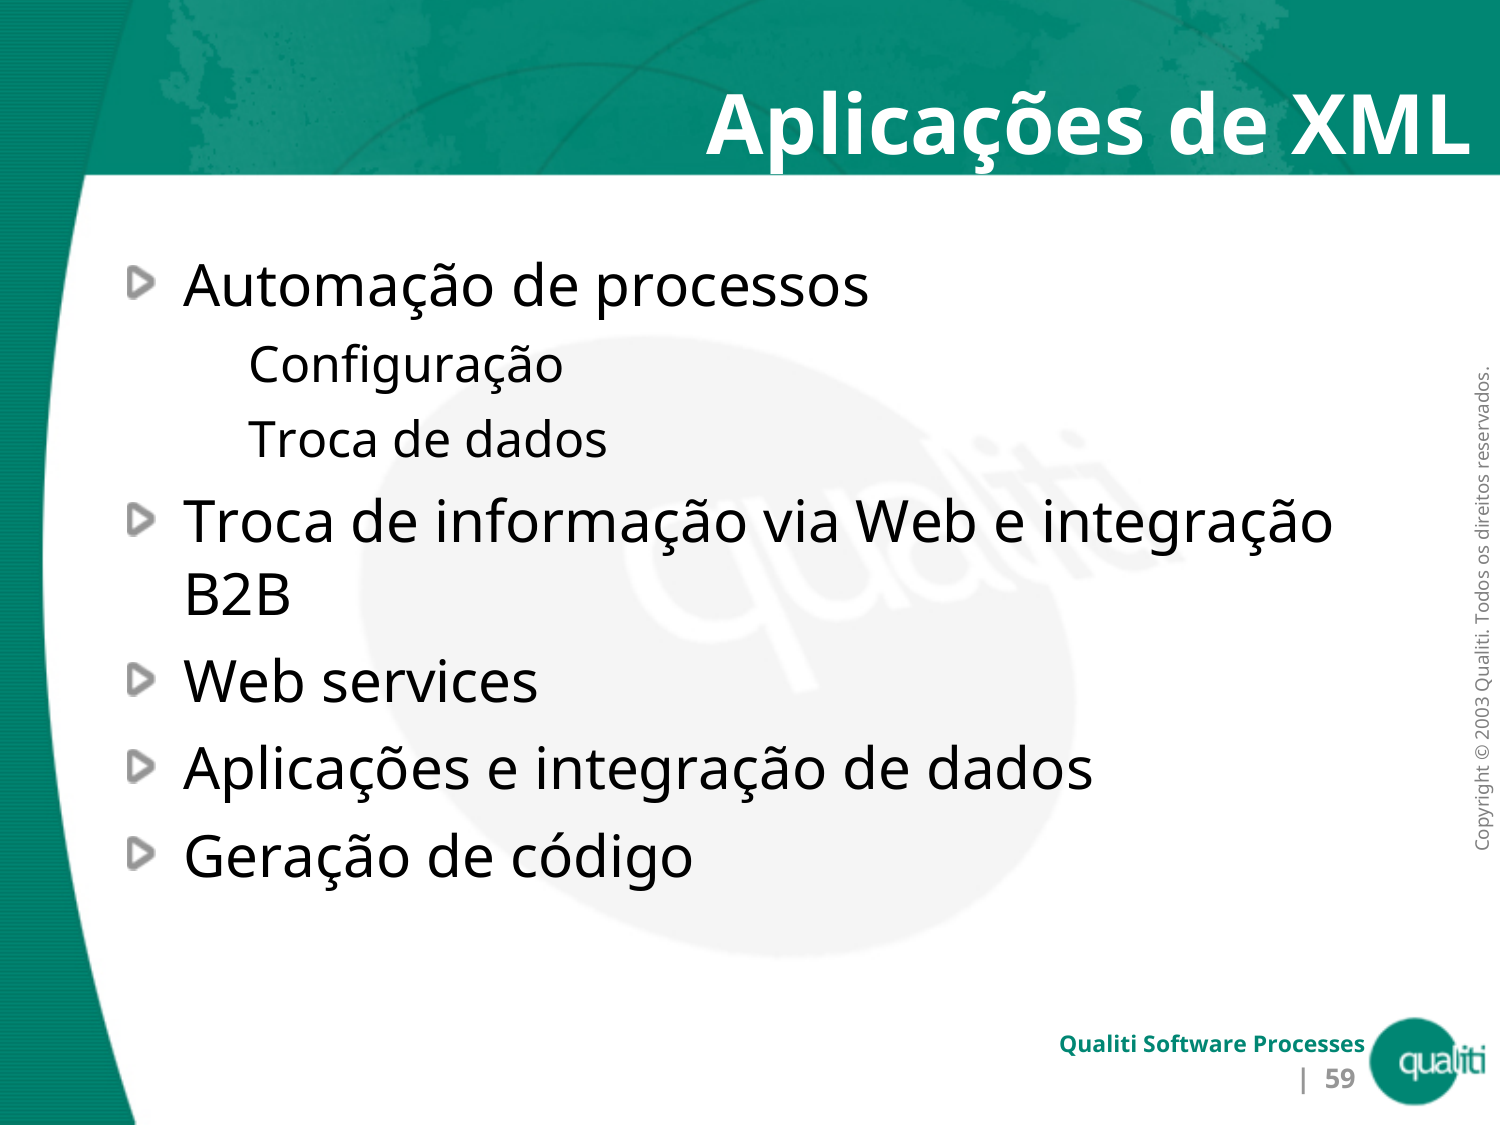

# Aplicações de XML
Automação de processos
Configuração
Troca de dados
Troca de informação via Web e integração B2B
Web services
Aplicações e integração de dados
Geração de código